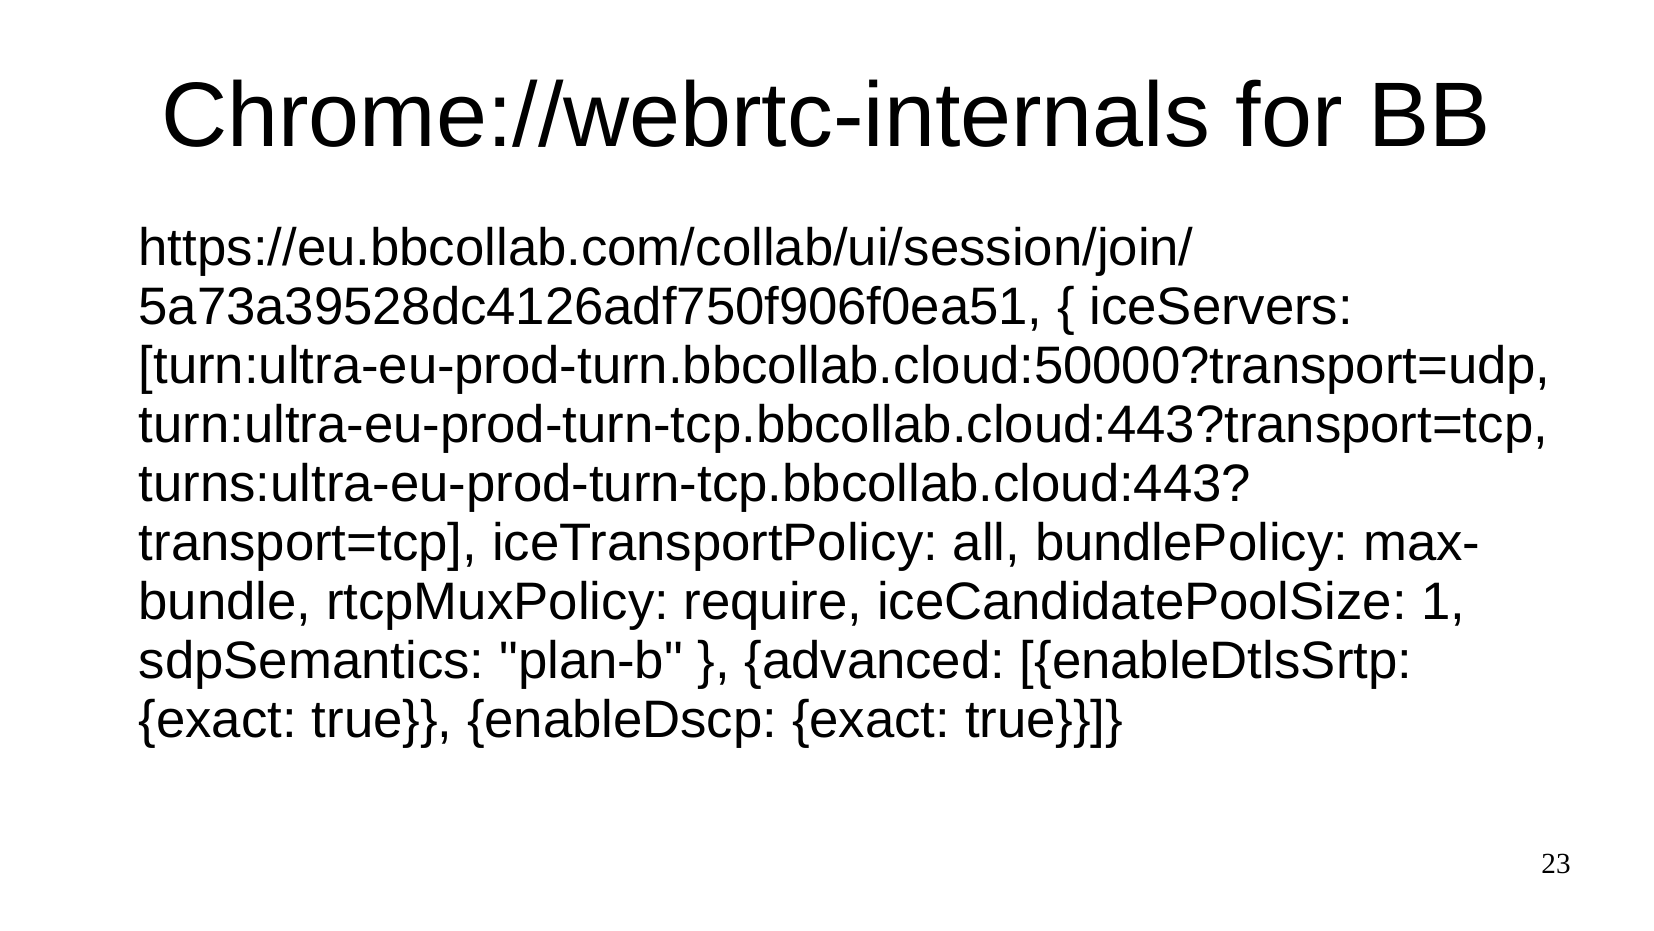

# Chrome://webrtc-internals for BB
https://eu.bbcollab.com/collab/ui/session/join/5a73a39528dc4126adf750f906f0ea51, { iceServers: [turn:ultra-eu-prod-turn.bbcollab.cloud:50000?transport=udp, turn:ultra-eu-prod-turn-tcp.bbcollab.cloud:443?transport=tcp, turns:ultra-eu-prod-turn-tcp.bbcollab.cloud:443?transport=tcp], iceTransportPolicy: all, bundlePolicy: max-bundle, rtcpMuxPolicy: require, iceCandidatePoolSize: 1, sdpSemantics: "plan-b" }, {advanced: [{enableDtlsSrtp: {exact: true}}, {enableDscp: {exact: true}}]}
23